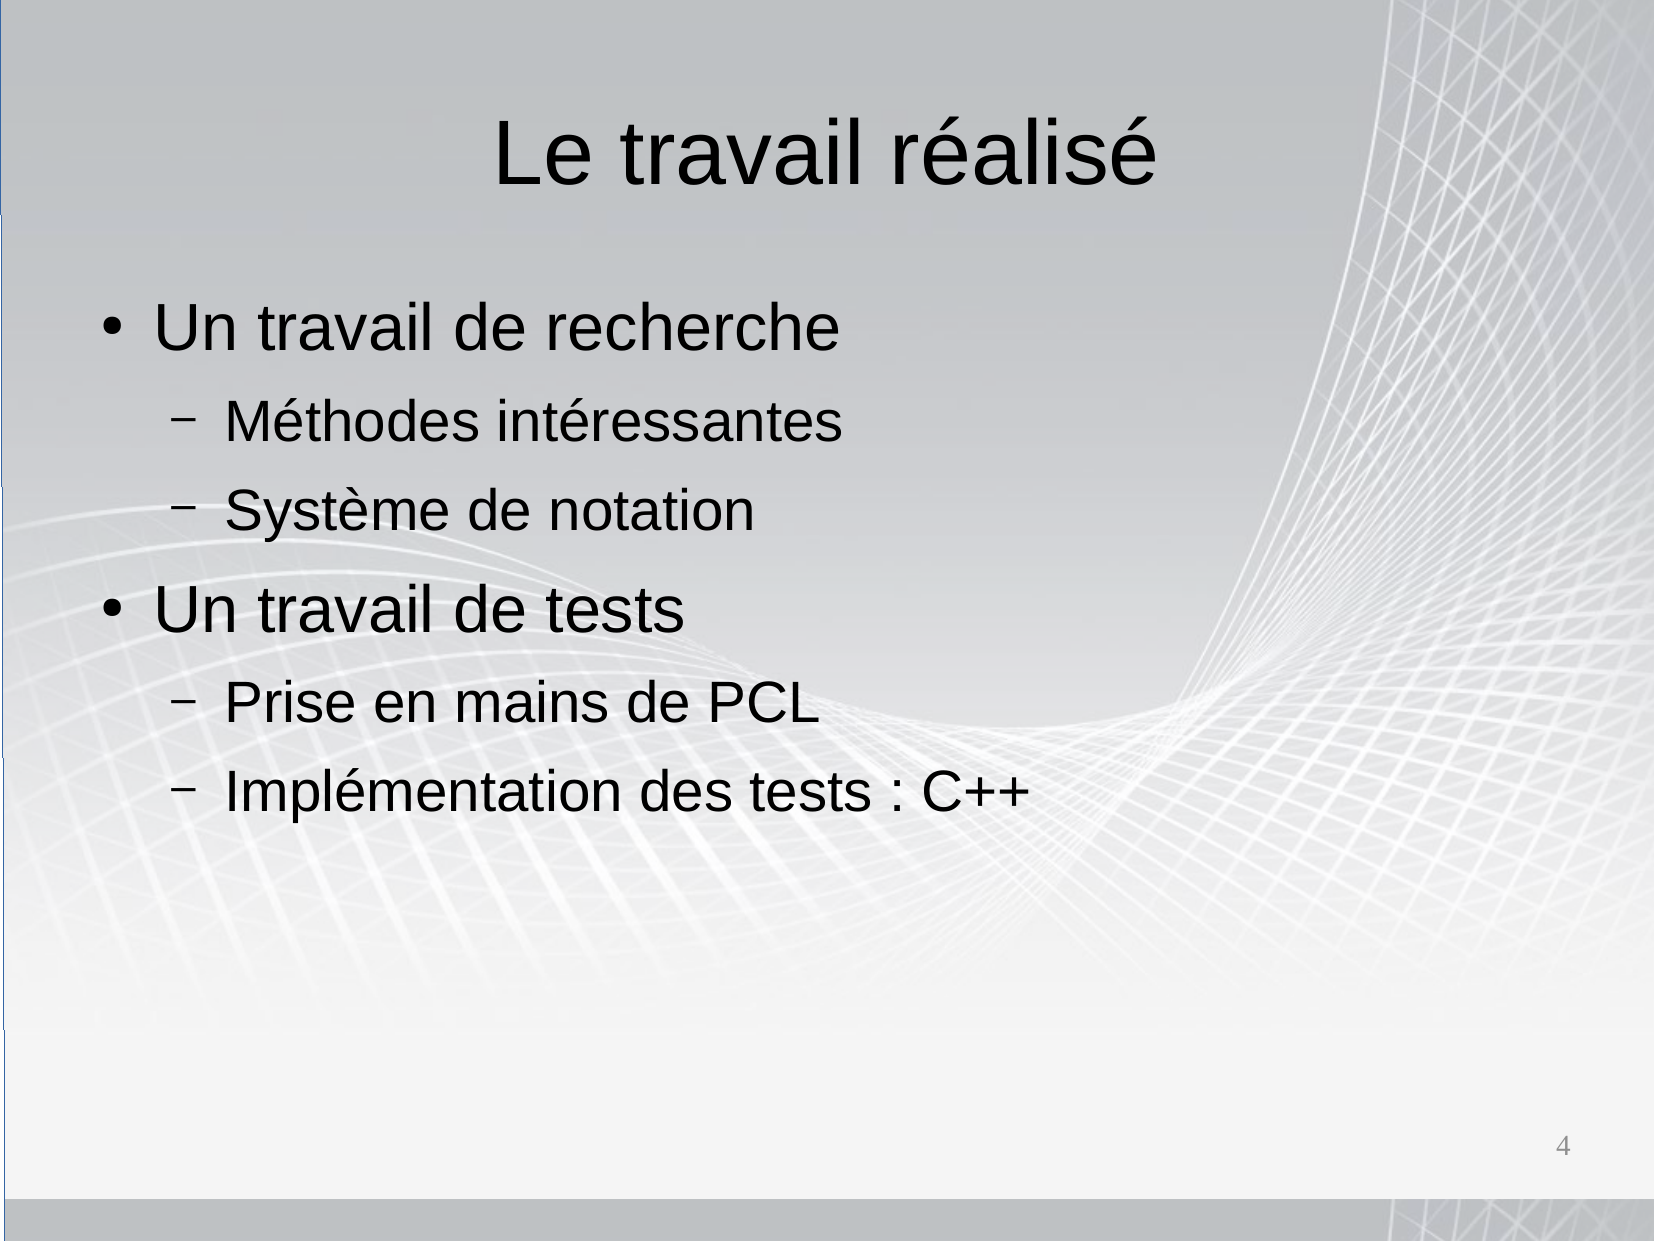

# Le travail réalisé
Un travail de recherche
Méthodes intéressantes
Système de notation
Un travail de tests
Prise en mains de PCL
Implémentation des tests : C++
4